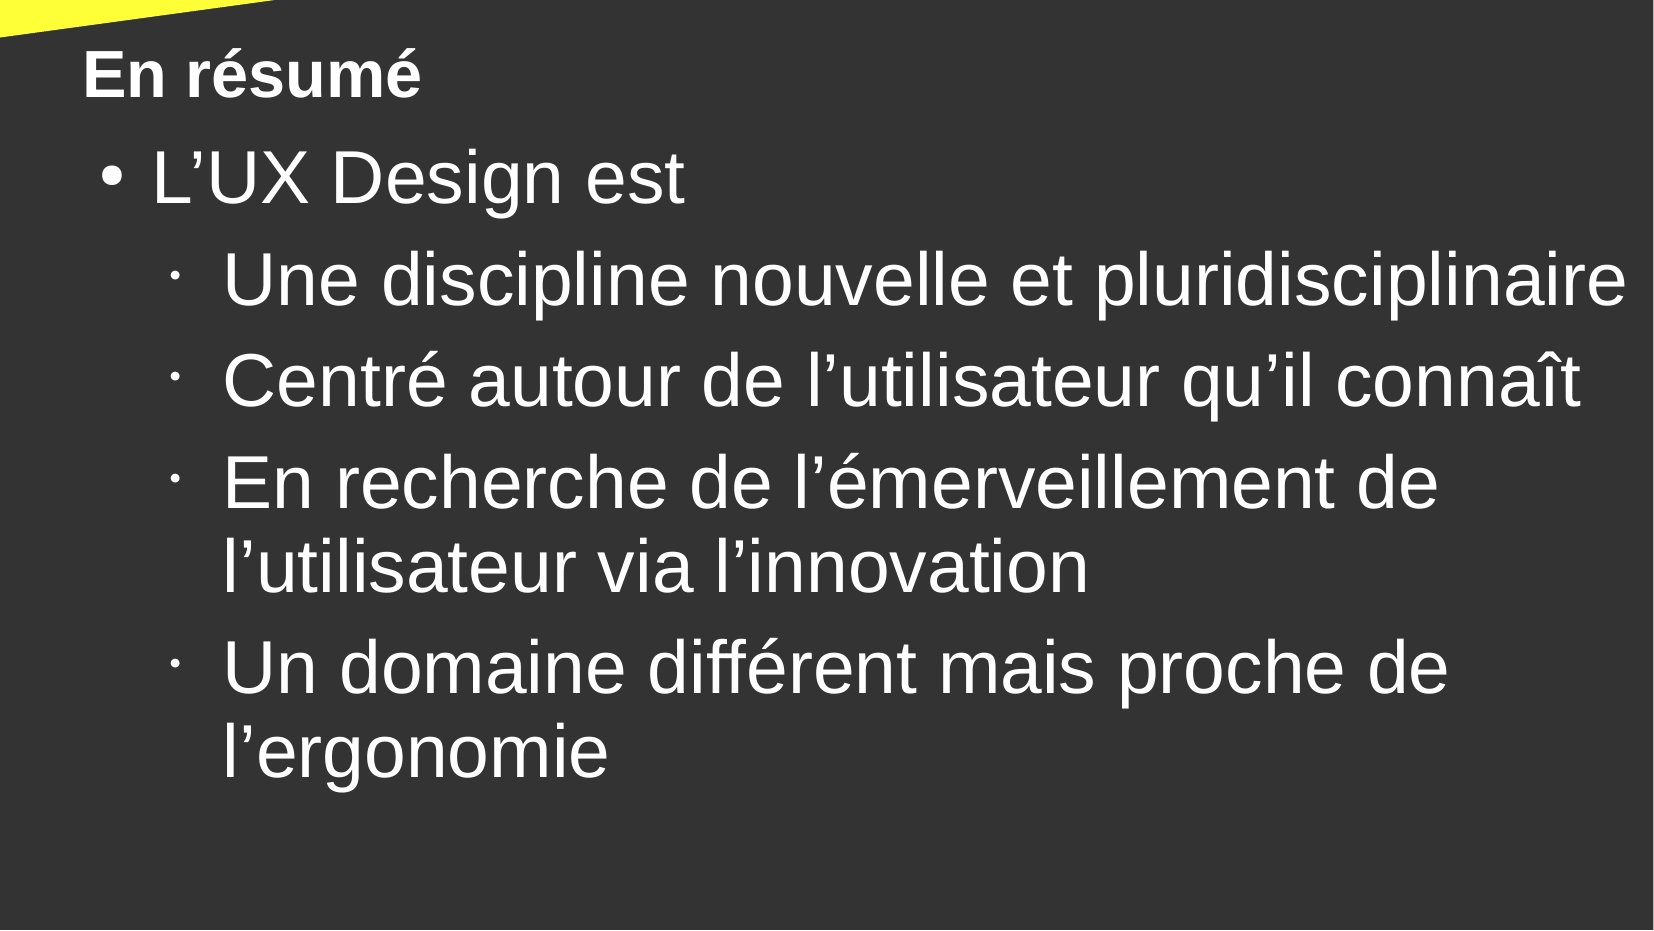

# En résumé
L’UX Design est
Une discipline nouvelle et pluridisciplinaire
Centré autour de l’utilisateur qu’il connaît
En recherche de l’émerveillement de l’utilisateur via l’innovation
Un domaine différent mais proche de l’ergonomie